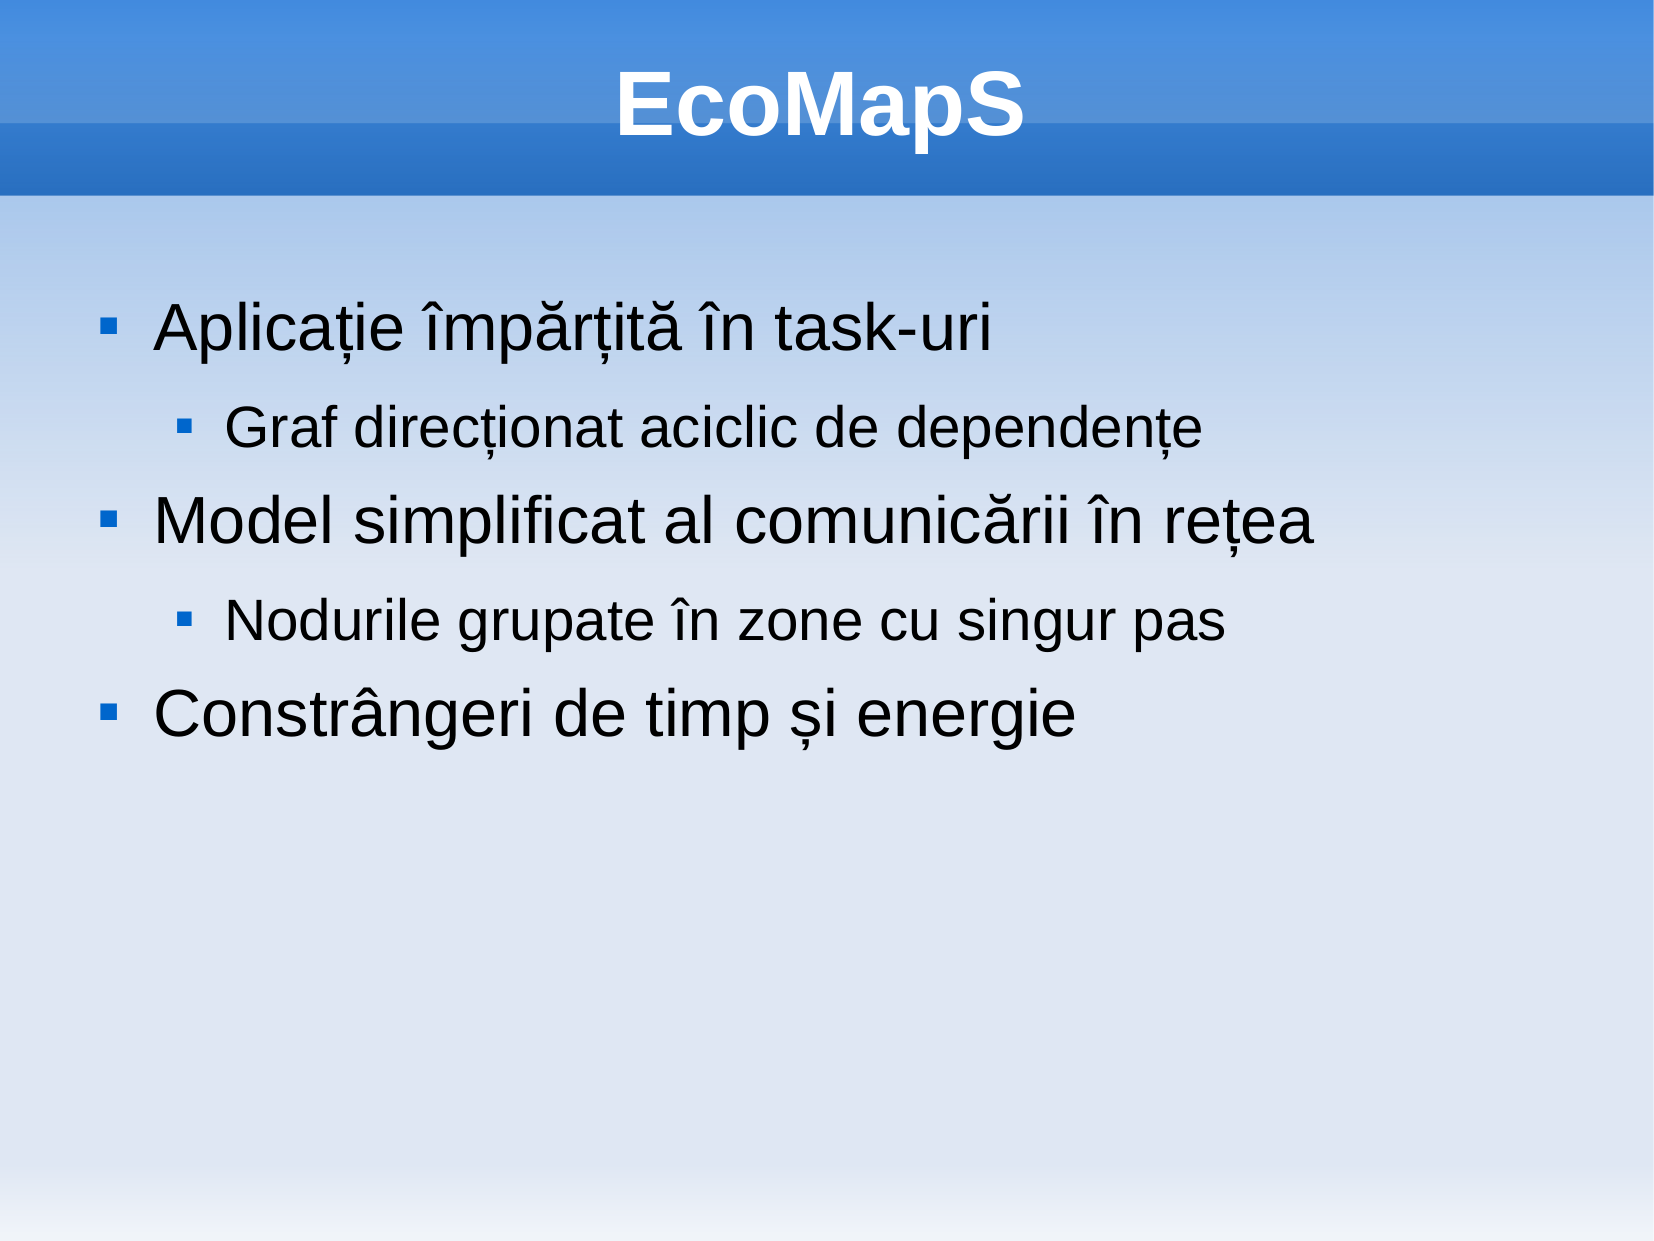

# EcoMapS
Aplicație împărțită în task-uri
Graf direcționat aciclic de dependențe
Model simplificat al comunicării în rețea
Nodurile grupate în zone cu singur pas
Constrângeri de timp și energie